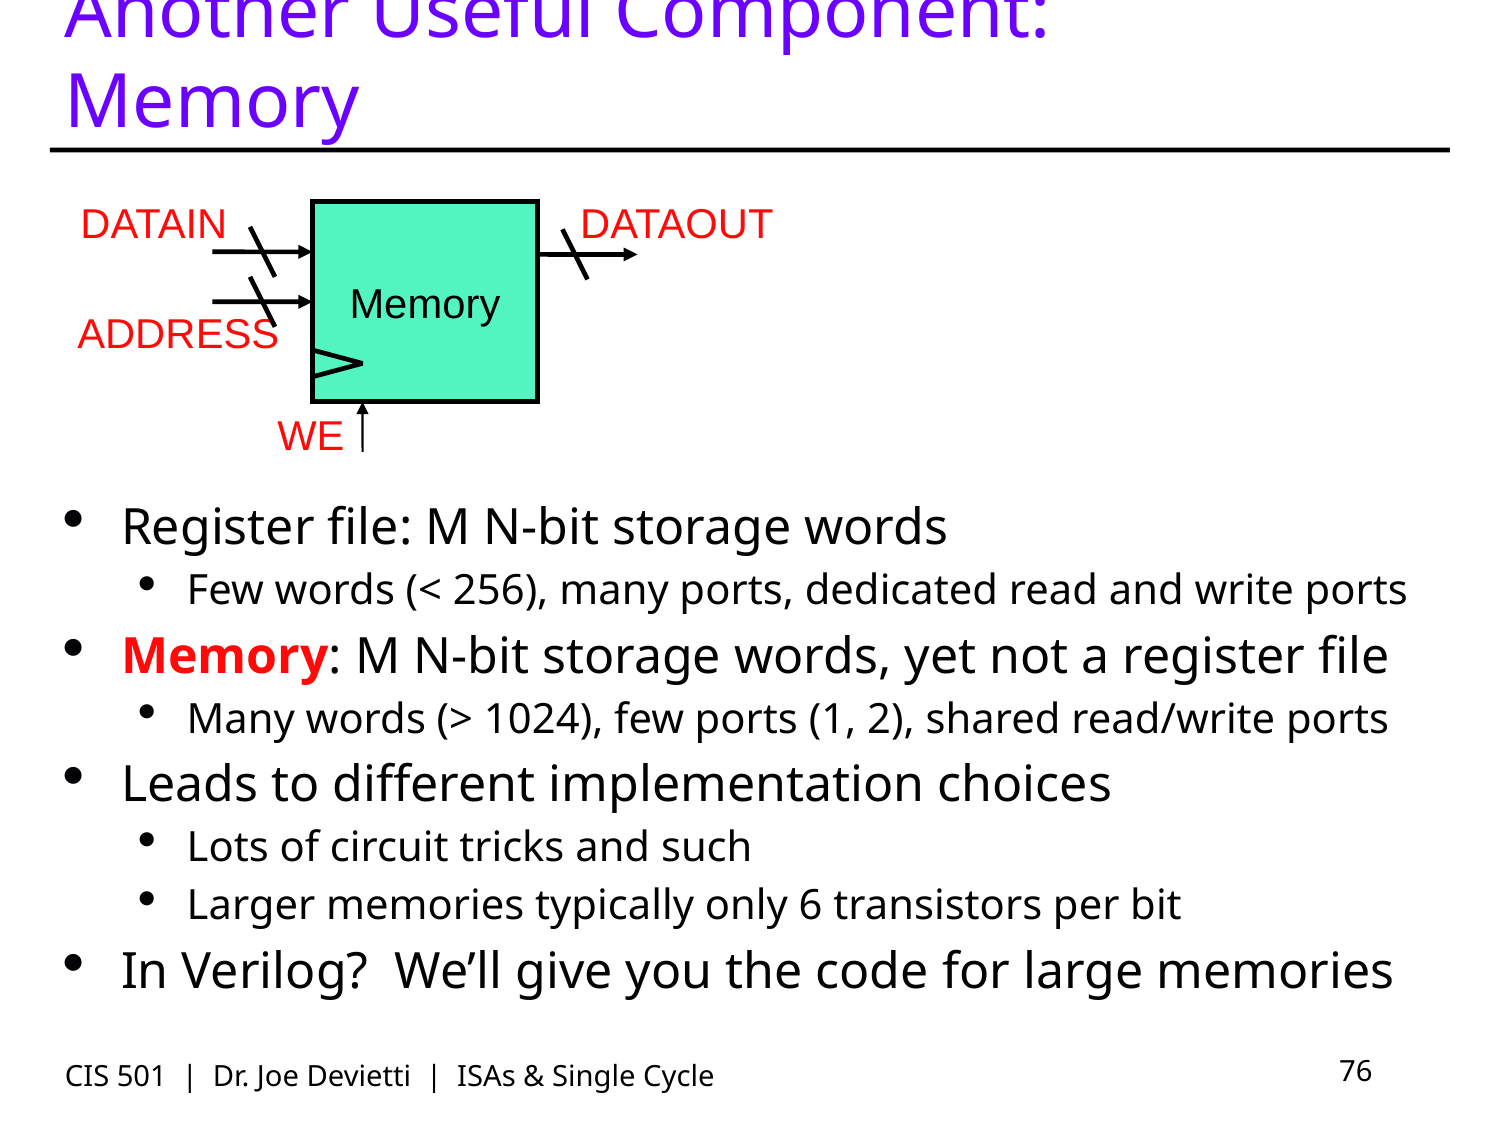

Another Useful Component: Memory
DATAIN
DATAOUT
Memory
ADDRESS
WE
Register file: M N-bit storage words
Few words (< 256), many ports, dedicated read and write ports
Memory: M N-bit storage words, yet not a register file
Many words (> 1024), few ports (1, 2), shared read/write ports
Leads to different implementation choices
Lots of circuit tricks and such
Larger memories typically only 6 transistors per bit
In Verilog? We’ll give you the code for large memories
CIS 501 | Dr. Joe Devietti | ISAs & Single Cycle